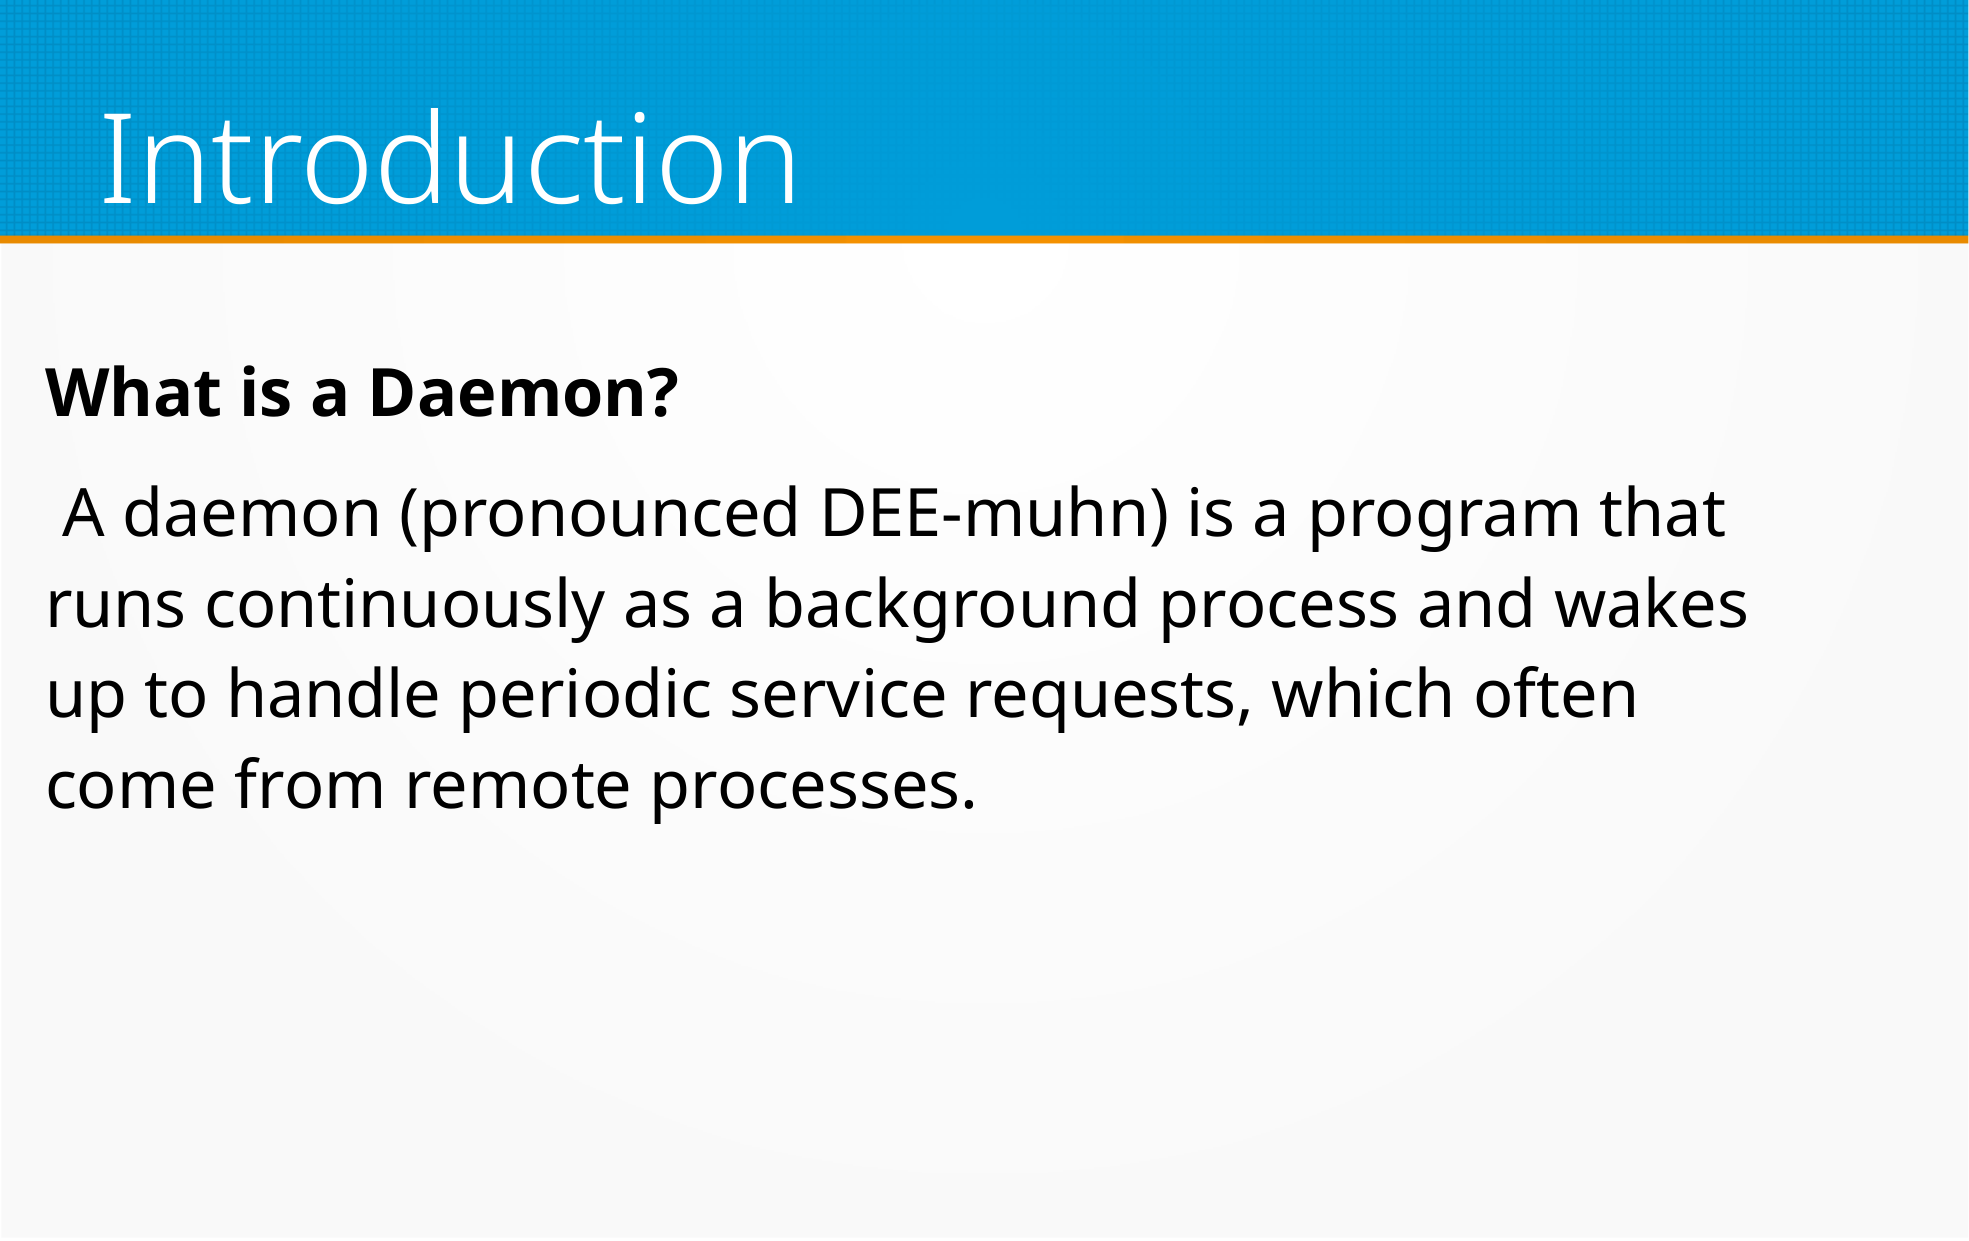

# Introduction
What is a Daemon?
 A daemon (pronounced DEE-muhn) is a program that runs continuously as a background process and wakes up to handle periodic service requests, which often come from remote processes.